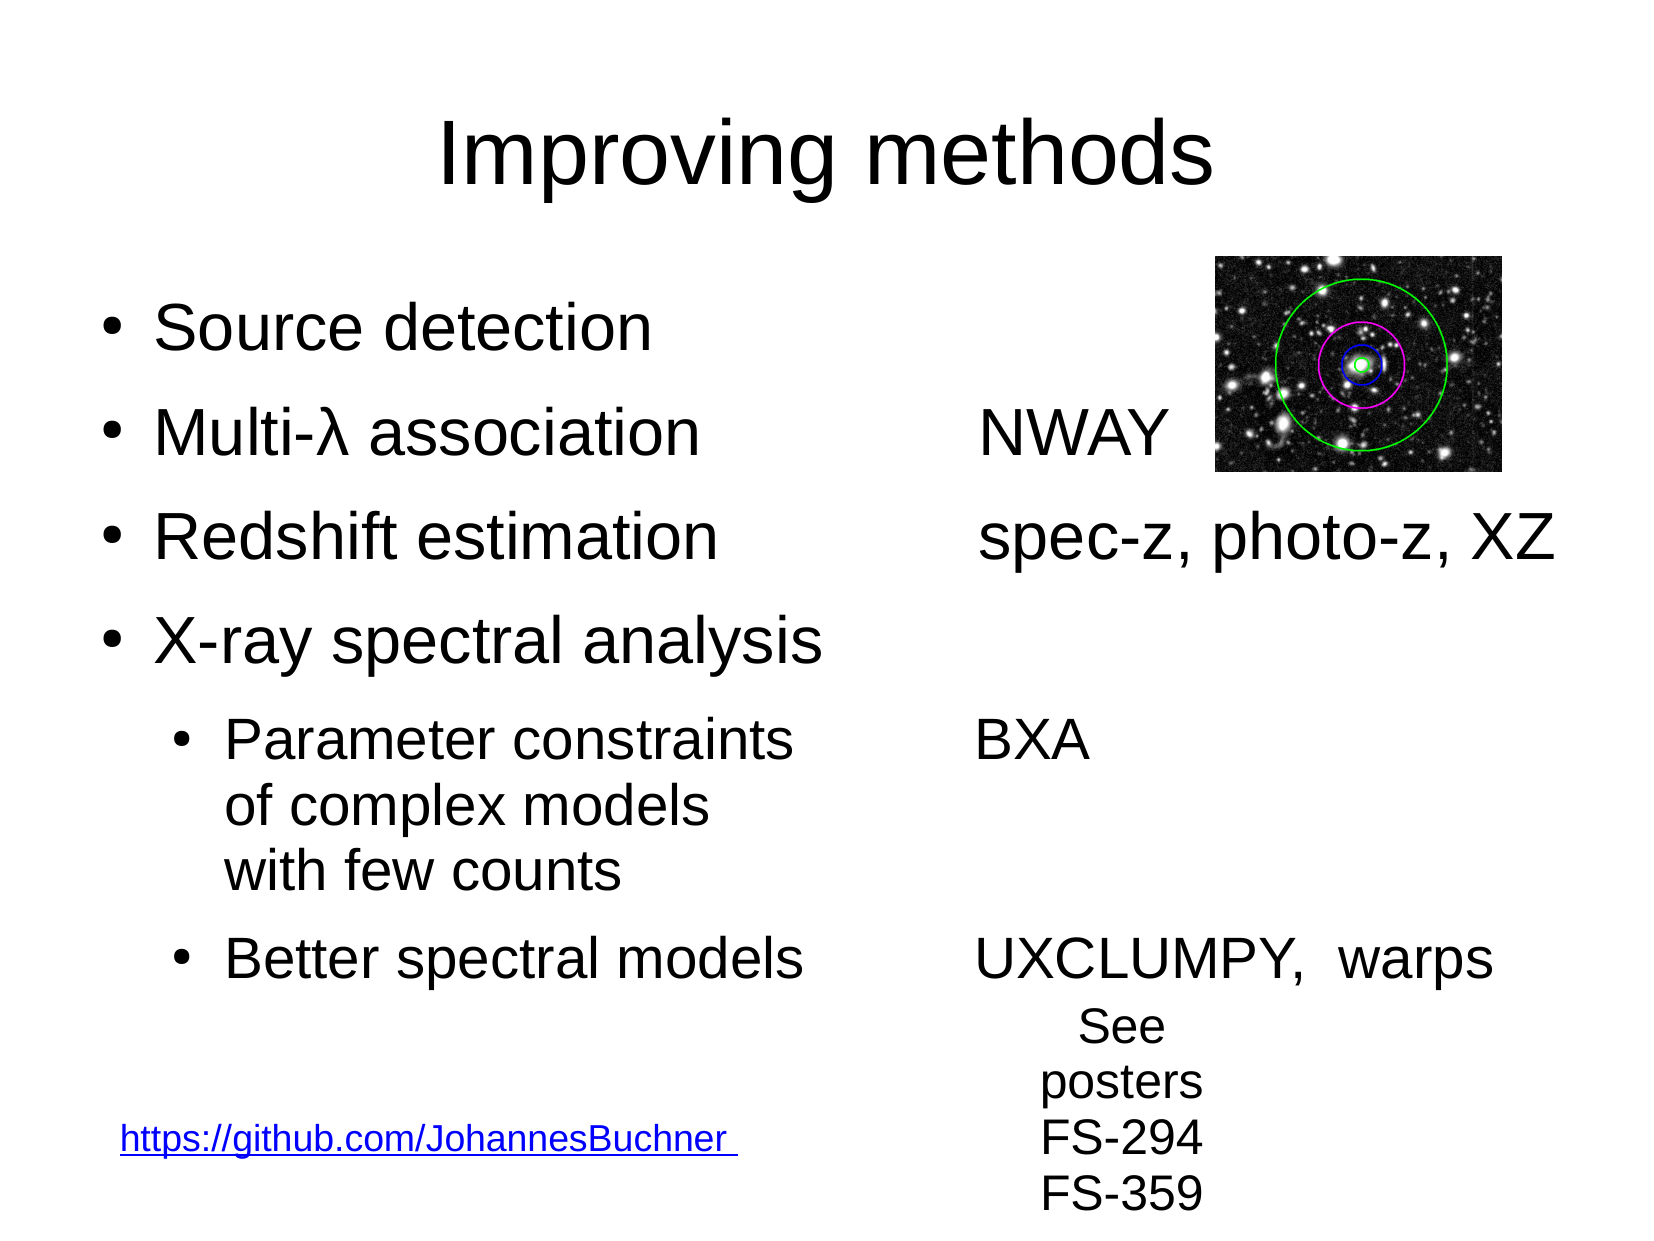

# Improving methods
Source detection
Multi-λ association				NWAY
Redshift estimation 				spec-z, photo-z, XZ
X-ray spectral analysis
Parameter constraints 			BXA
of complex models
with few counts
Better spectral models			UXCLUMPY, warps
See posters
FS-294
FS-359
https://github.com/JohannesBuchner